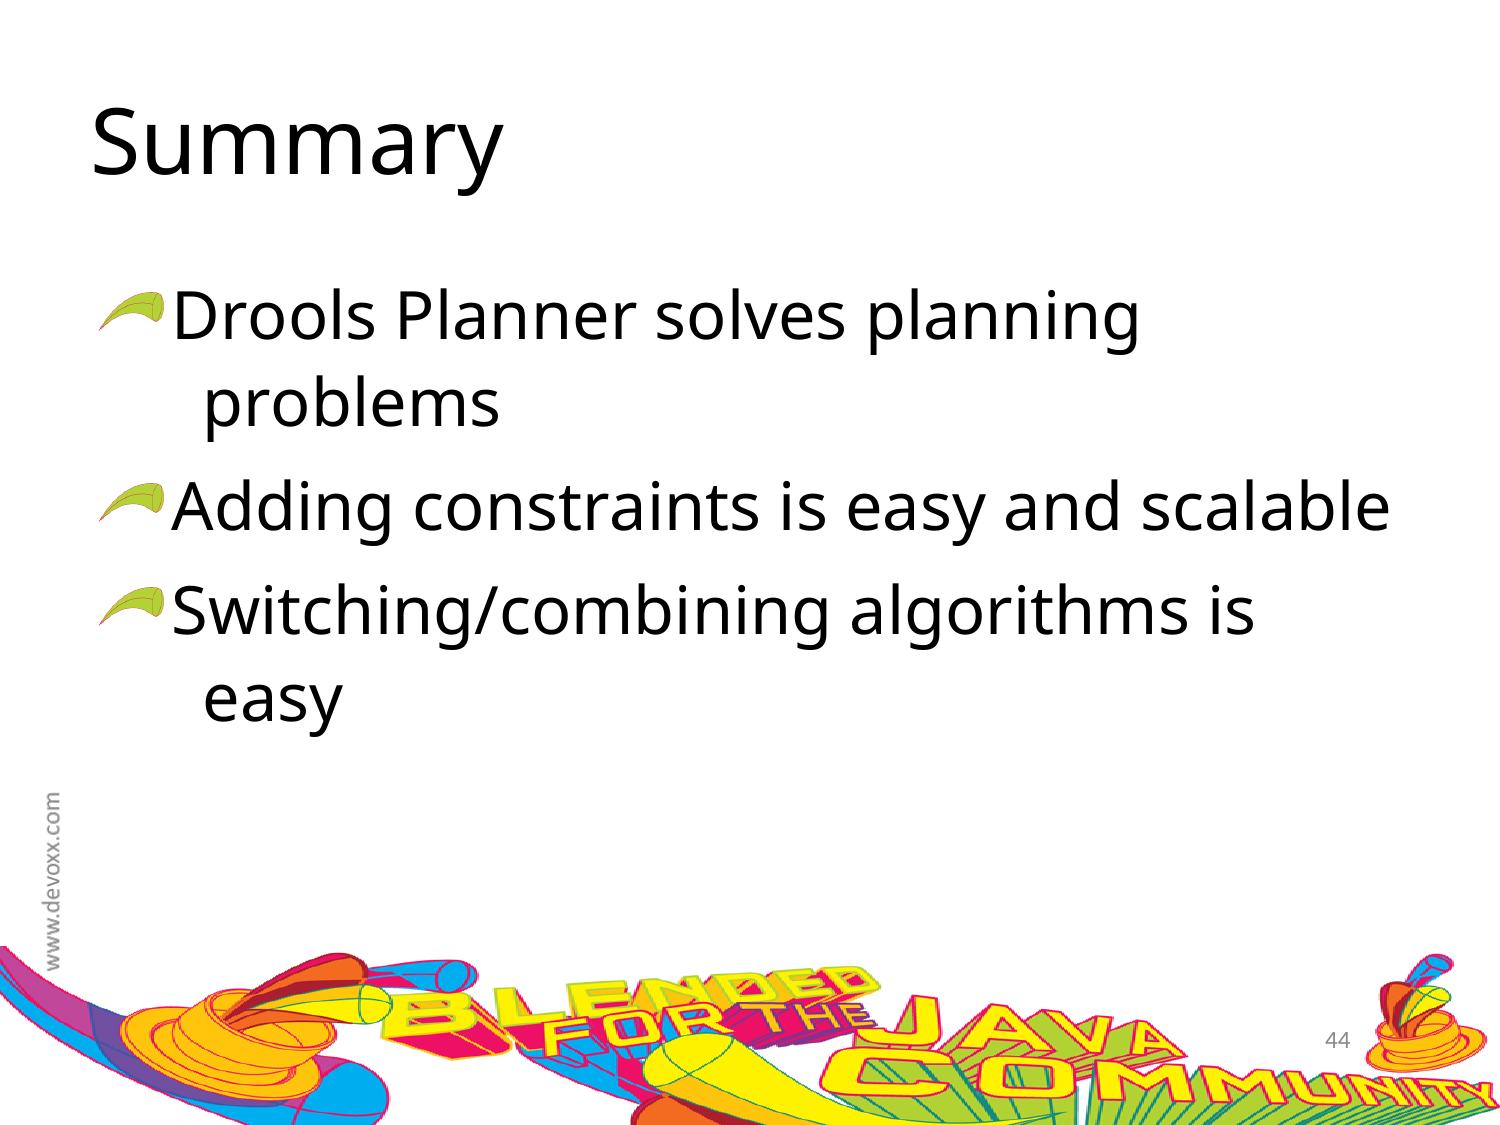

# Summary
Drools Planner solves planning problems
Adding constraints is easy and scalable
Switching/combining algorithms is easy
44